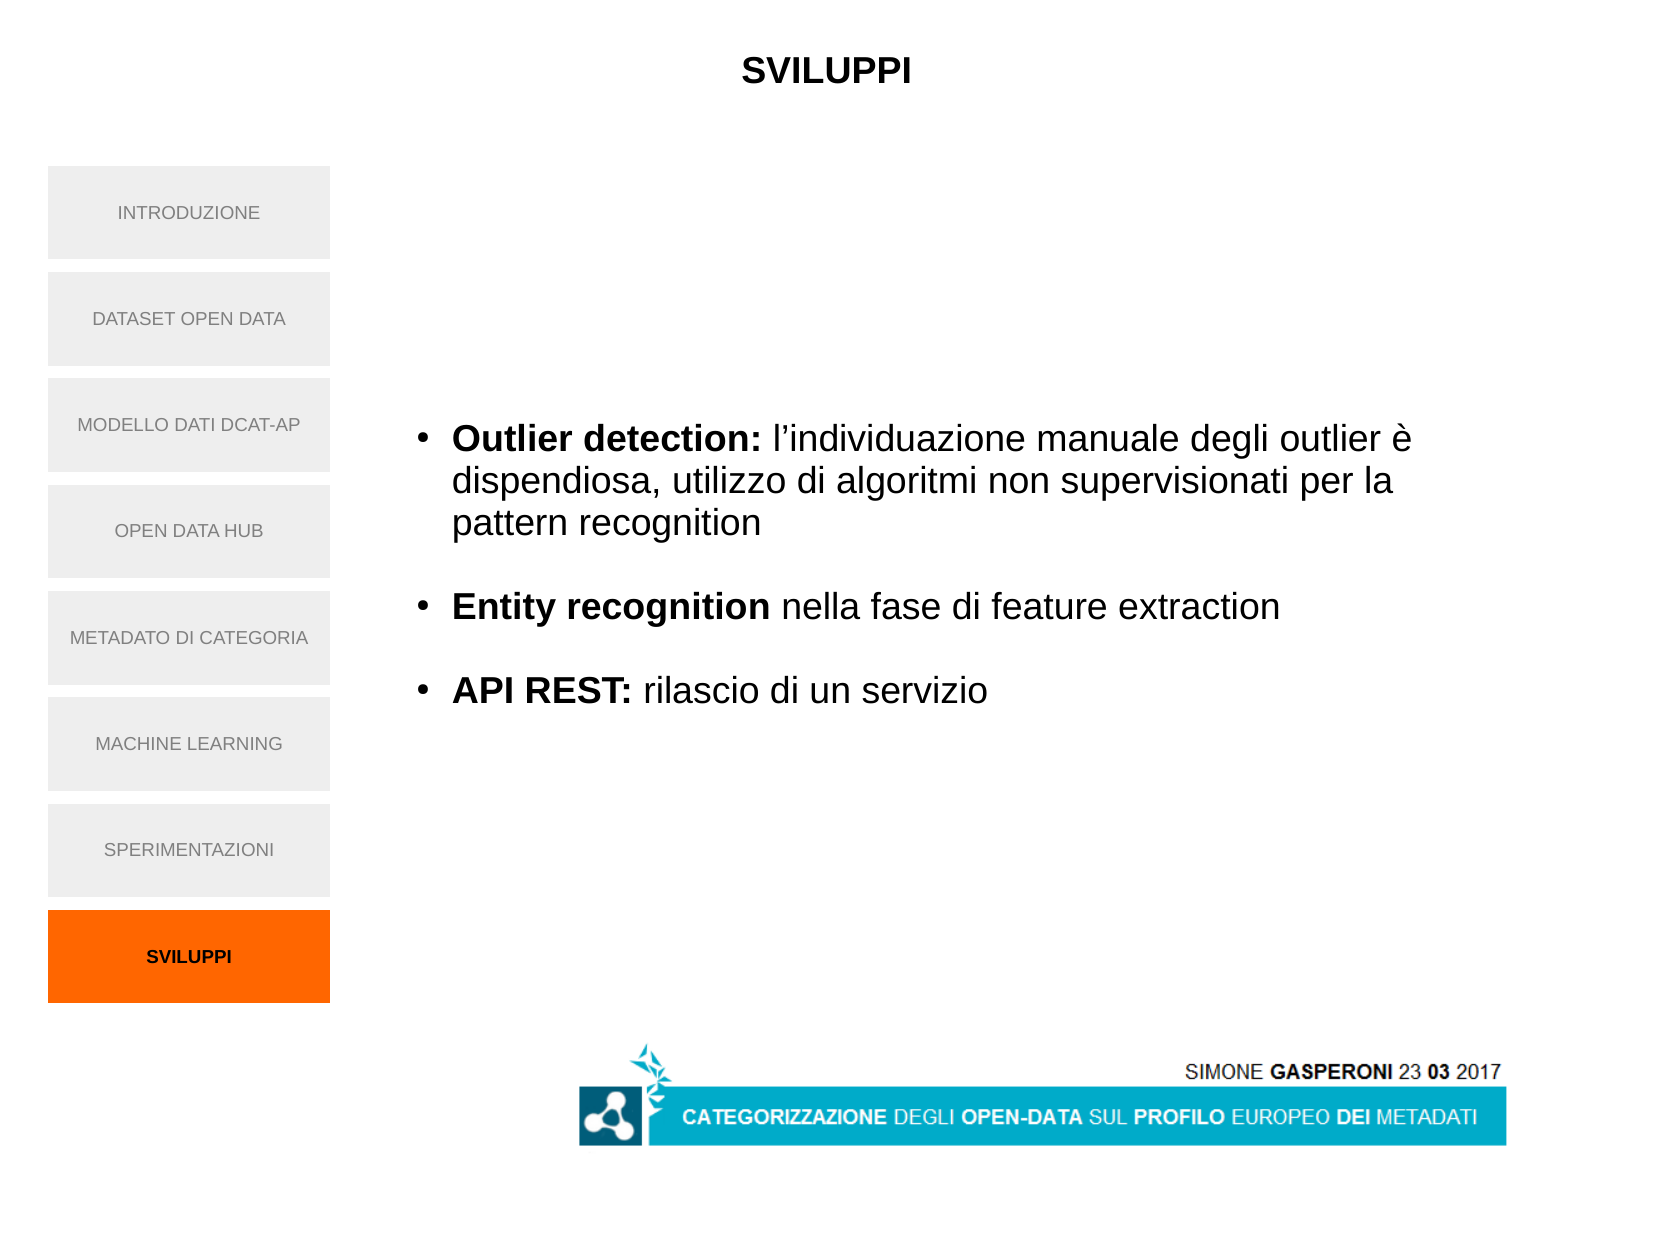

SVILUPPI
INTRODUZIONE
DATASET OPEN DATA
MODELLO DATI DCAT-AP
Outlier detection: l’individuazione manuale degli outlier è
dispendiosa, utilizzo di algoritmi non supervisionati per la
pattern recognition
Entity recognition nella fase di feature extraction
API REST: rilascio di un servizio
OPEN DATA HUB
METADATO DI CATEGORIA
MACHINE LEARNING
SPERIMENTAZIONI
SVILUPPI